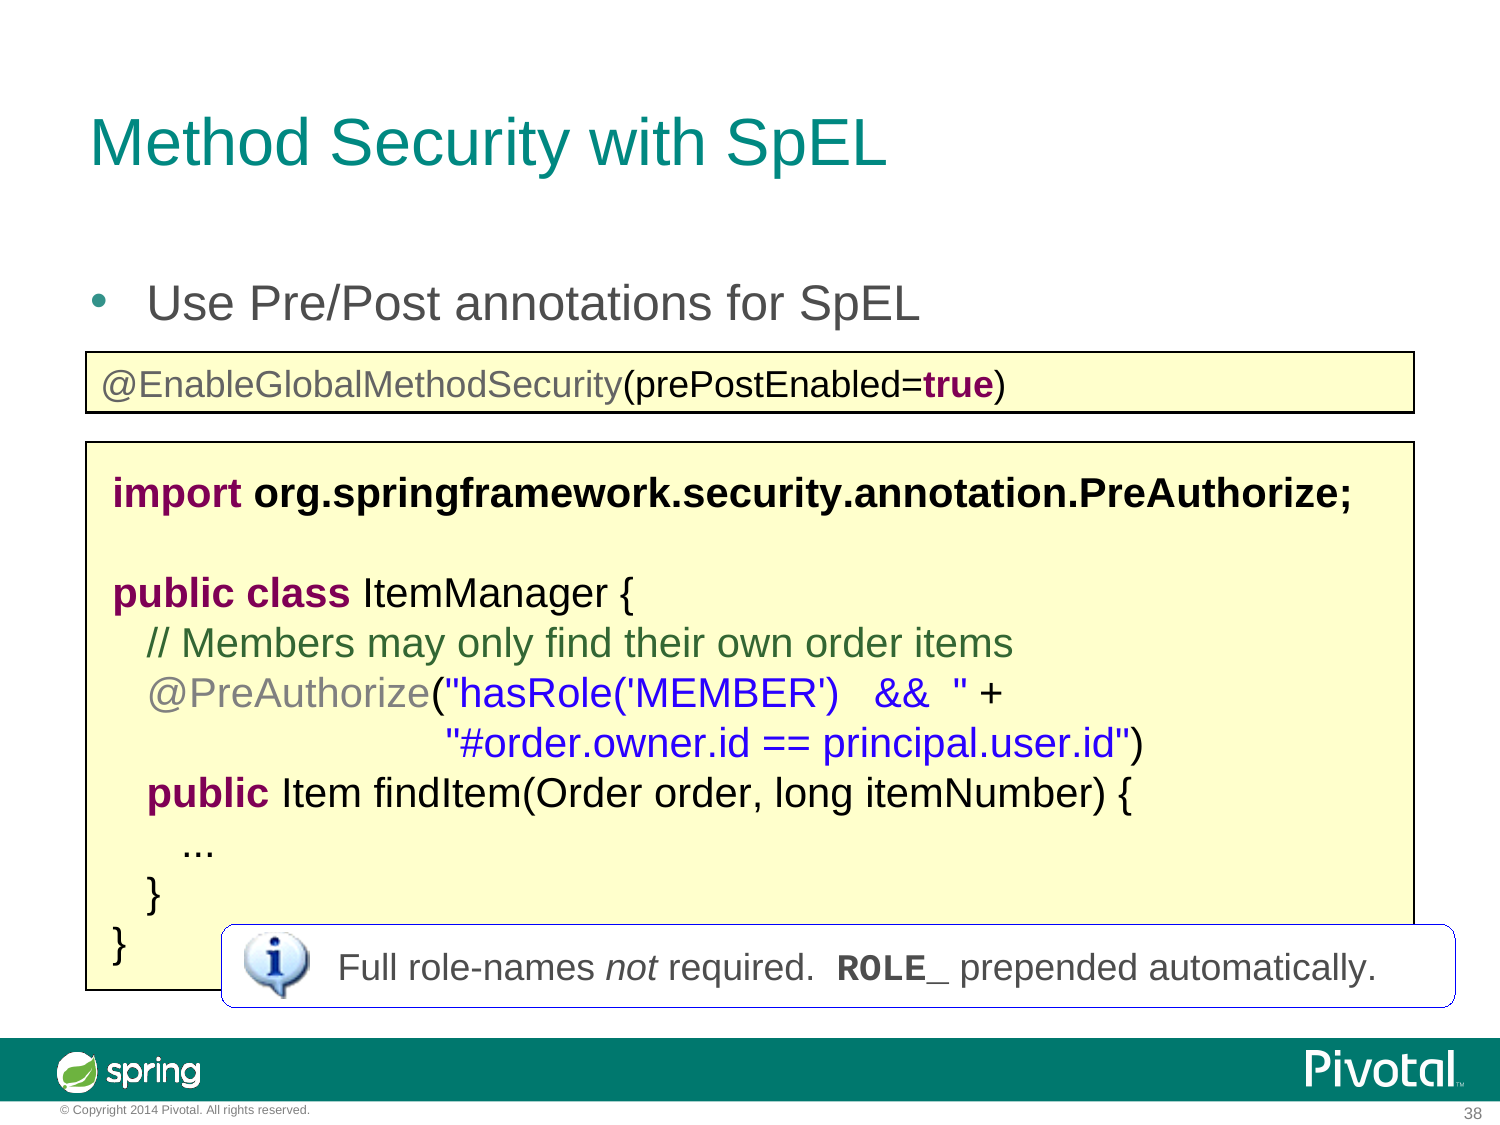

# Method Security with SpEL
Use Pre/Post annotations for SpEL
@EnableGlobalMethodSecurity(prePostEnabled=true)
import org.springframework.security.annotation.PreAuthorize;
public class ItemManager {
 // Members may only find their own order items
 @PreAuthorize("hasRole('MEMBER') && " +
 "#order.owner.id == principal.user.id")
 public Item findItem(Order order, long itemNumber) {
 ...
 }
}
Full role-names not required. ROLE_ prepended automatically.